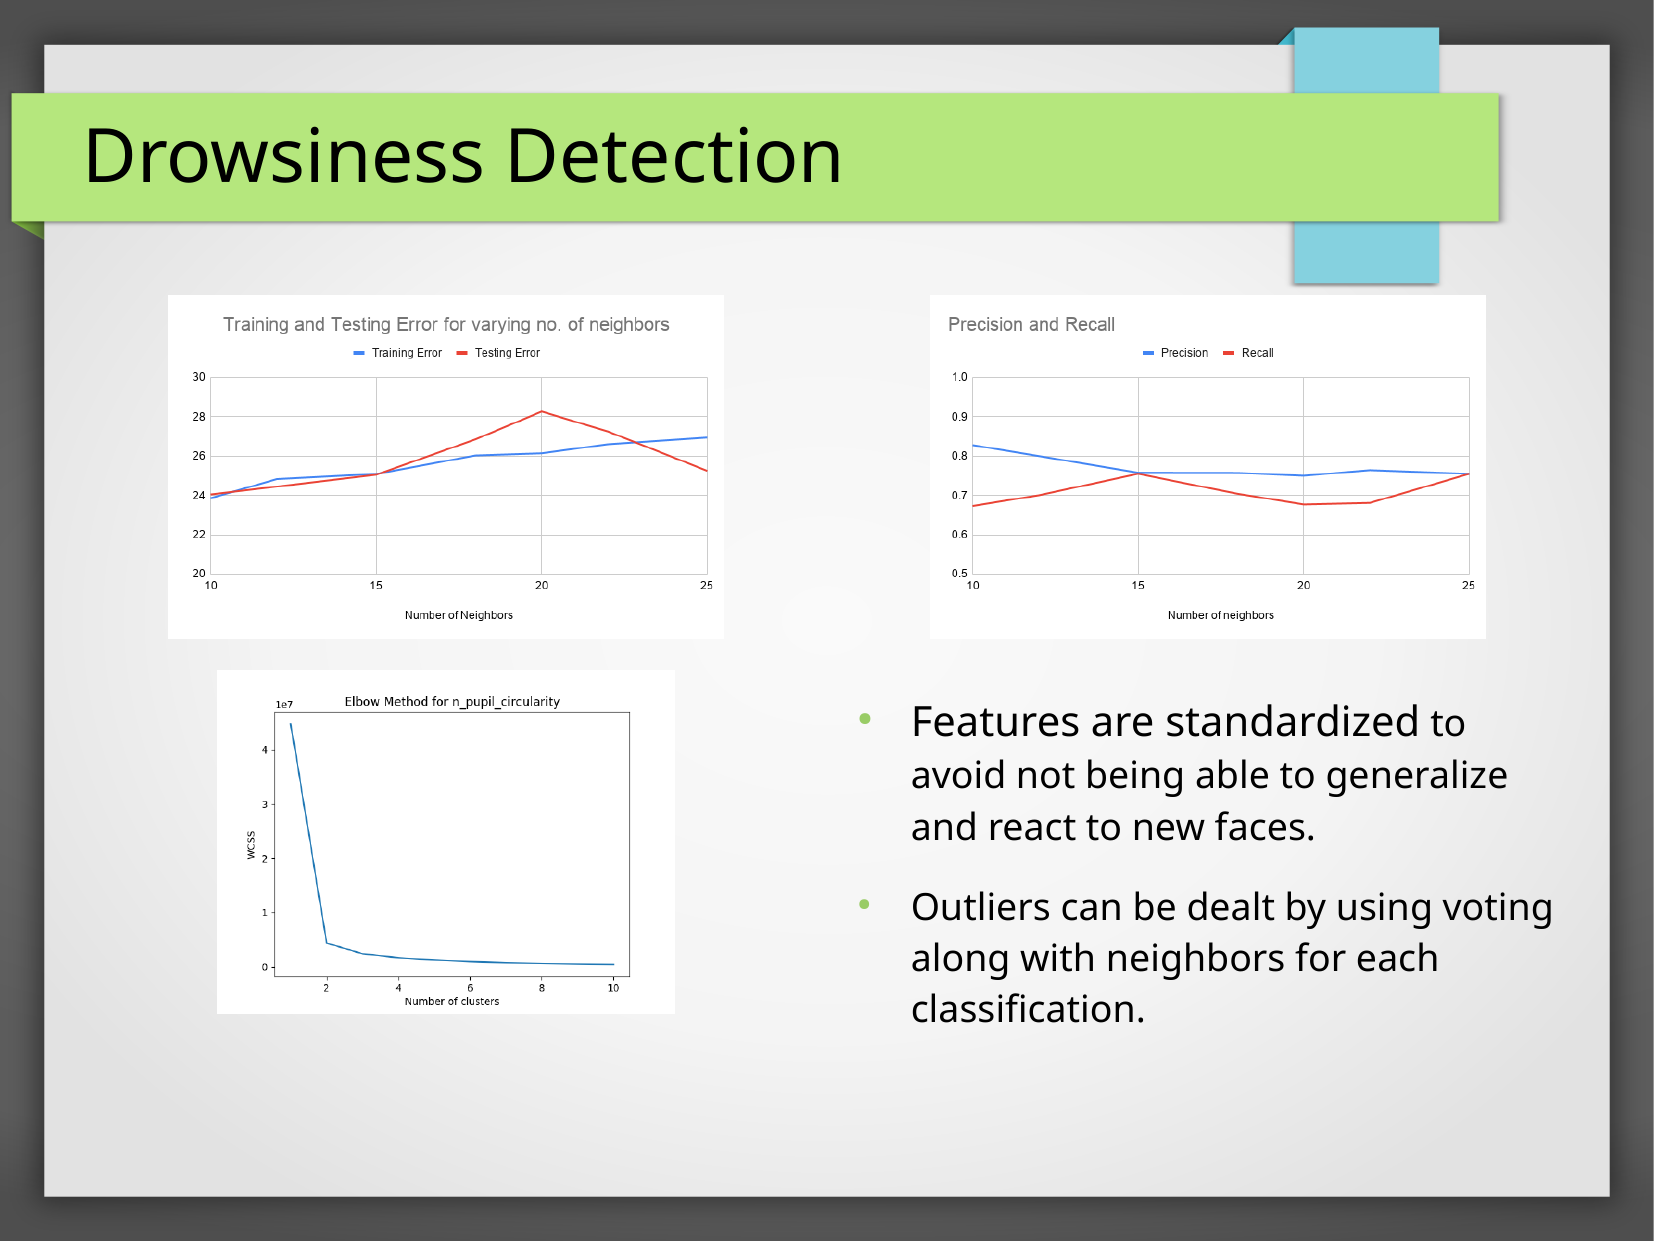

# Drowsiness Detection
Features are standardized to avoid not being able to generalize and react to new faces.
Outliers can be dealt by using voting along with neighbors for each classification.